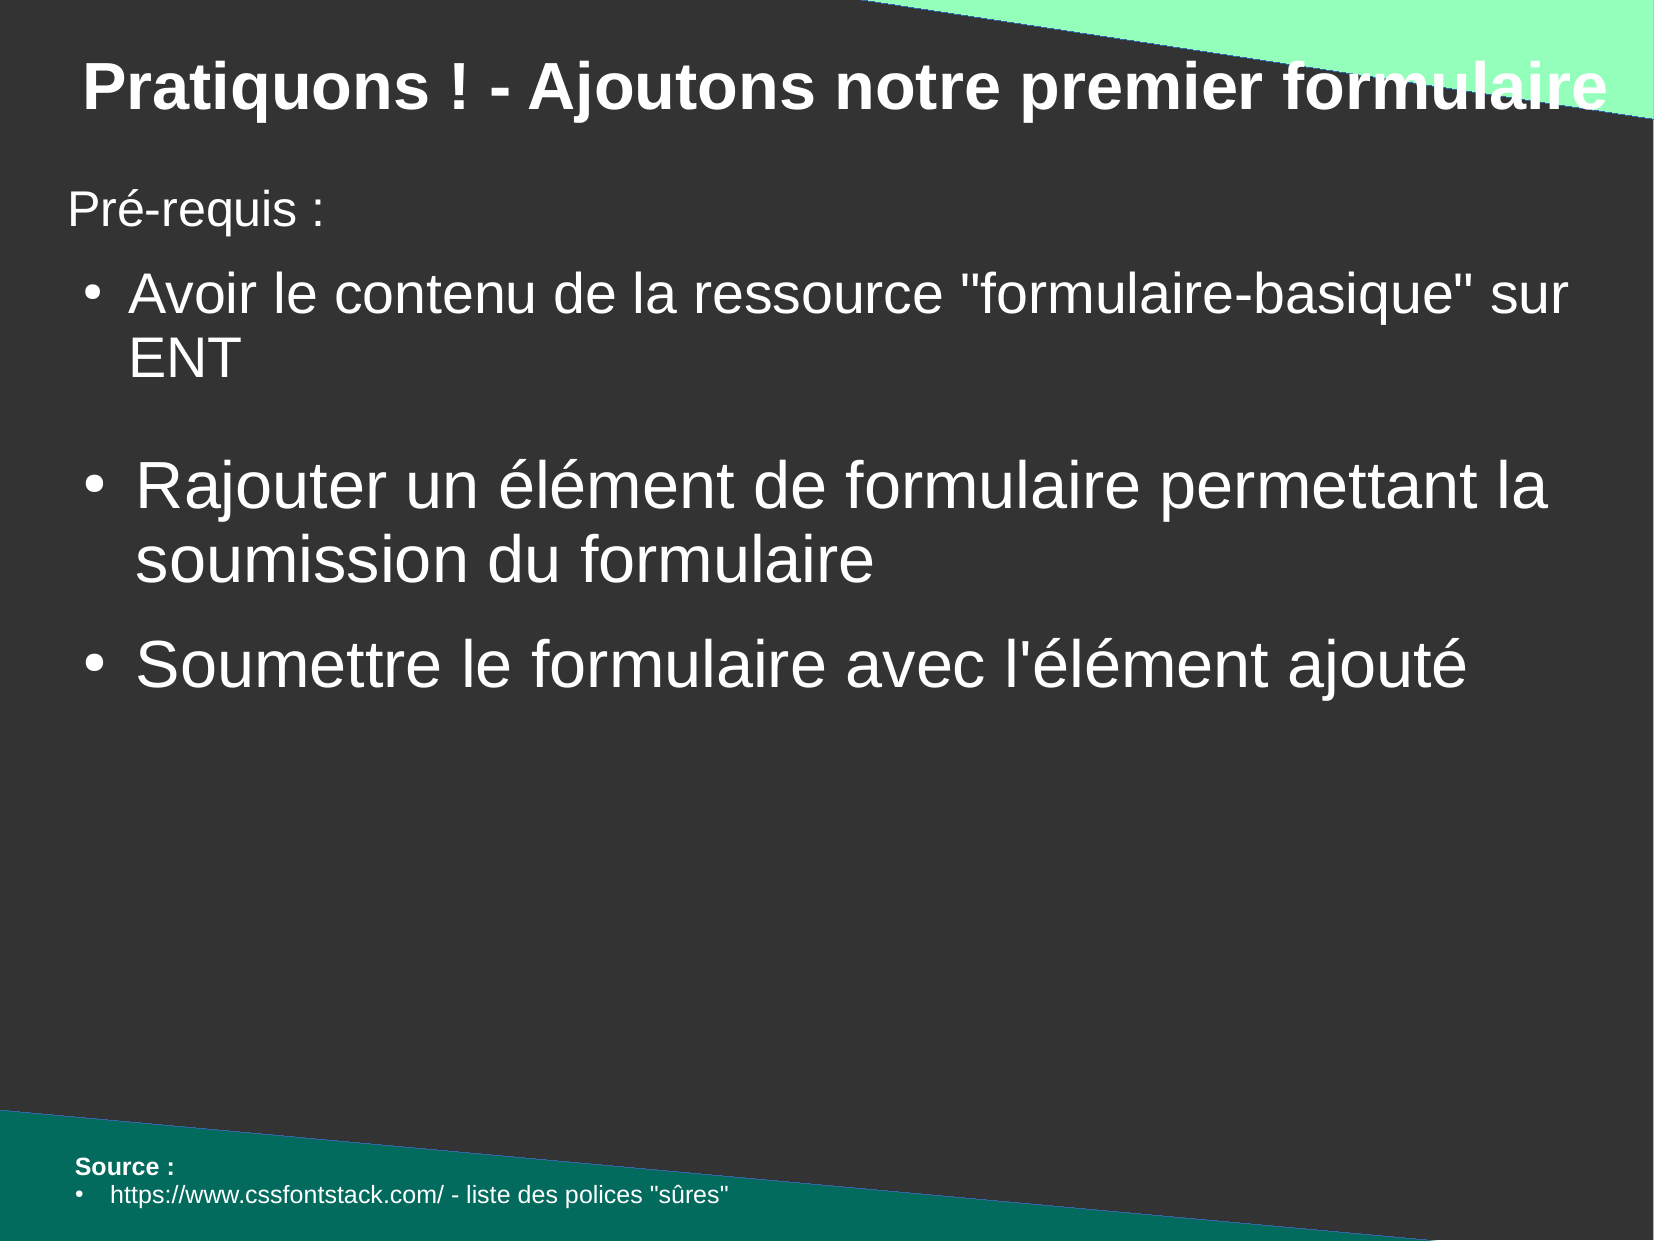

# Pratiquons ! - Ajoutons notre premier formulaire
Pré-requis :
Avoir le contenu de la ressource "formulaire-basique" sur ENT
Rajouter un élément de formulaire permettant la soumission du formulaire
Soumettre le formulaire avec l'élément ajouté
Source :
https://www.cssfontstack.com/ - liste des polices "sûres"